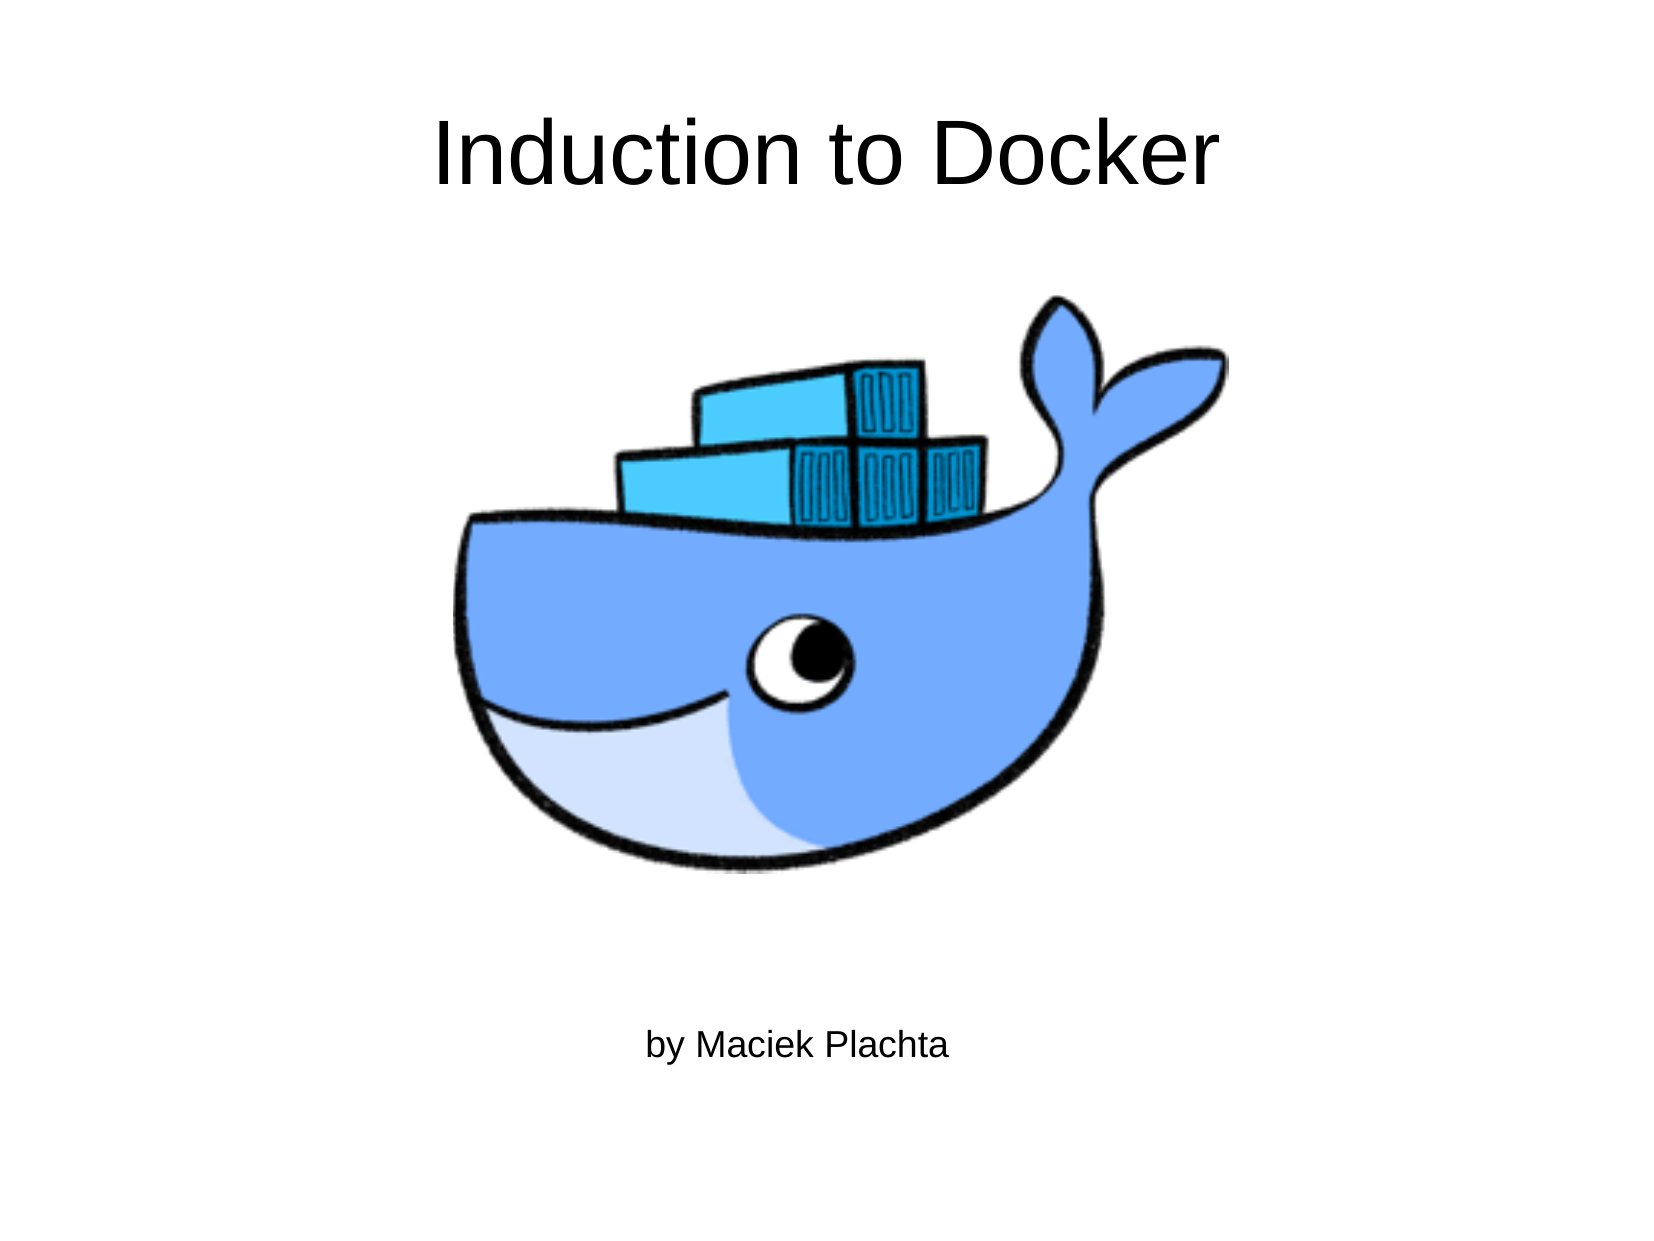

# Induction to Docker
by Maciek Plachta